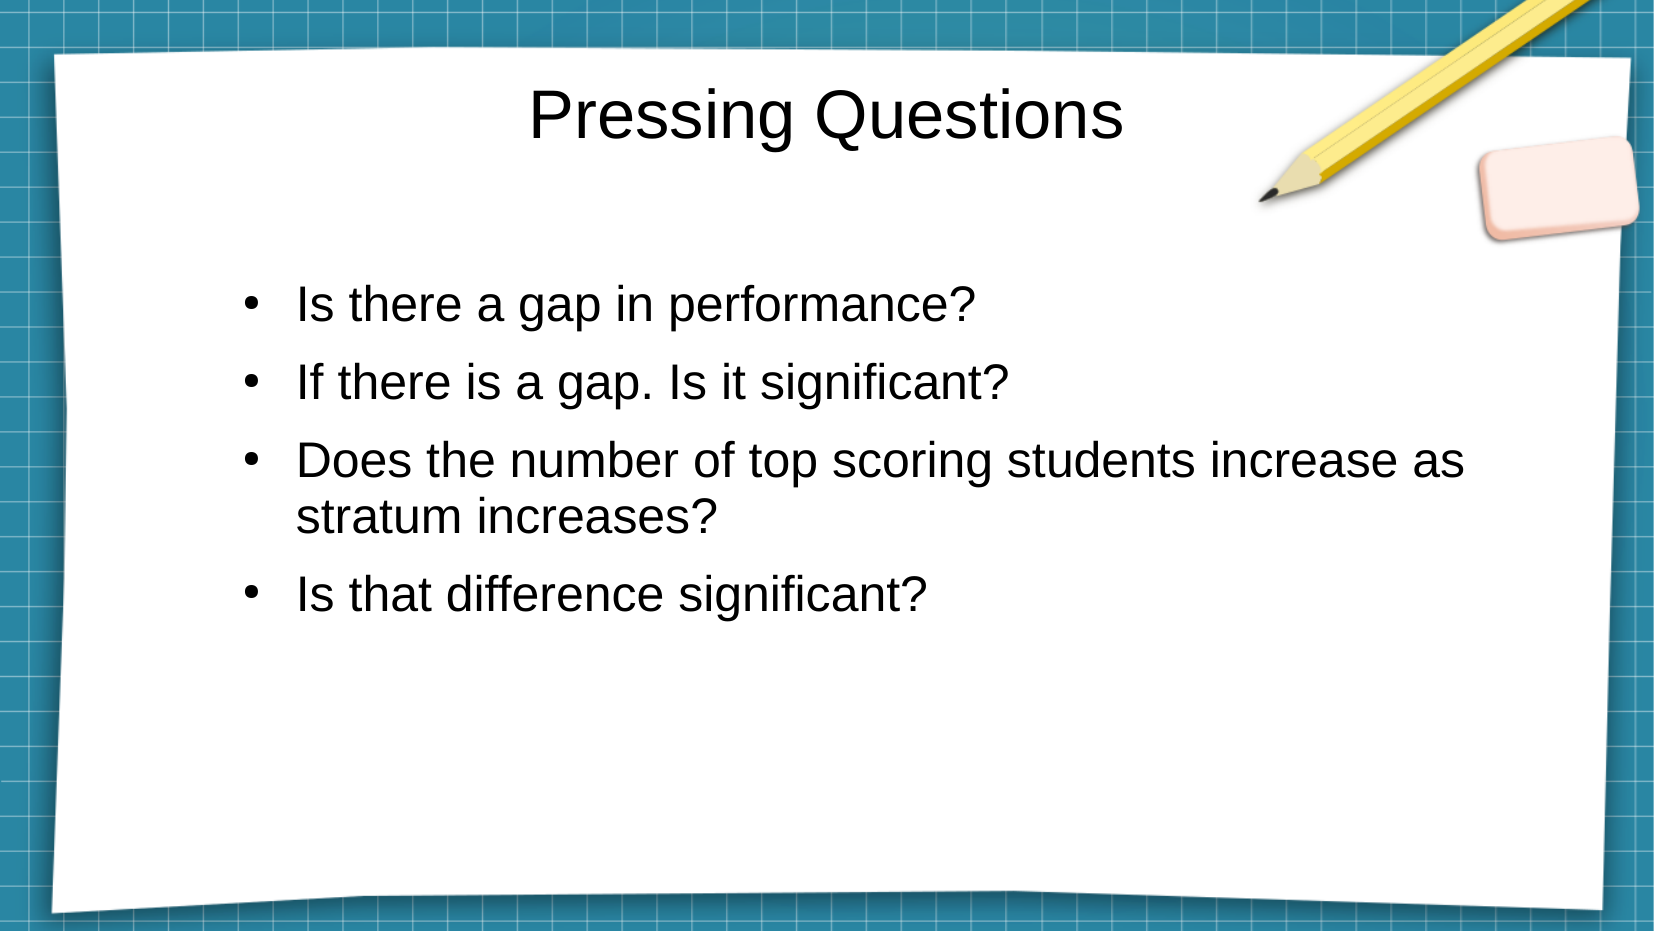

# Pressing Questions
Is there a gap in performance?
If there is a gap. Is it significant?
Does the number of top scoring students increase as stratum increases?
Is that difference significant?